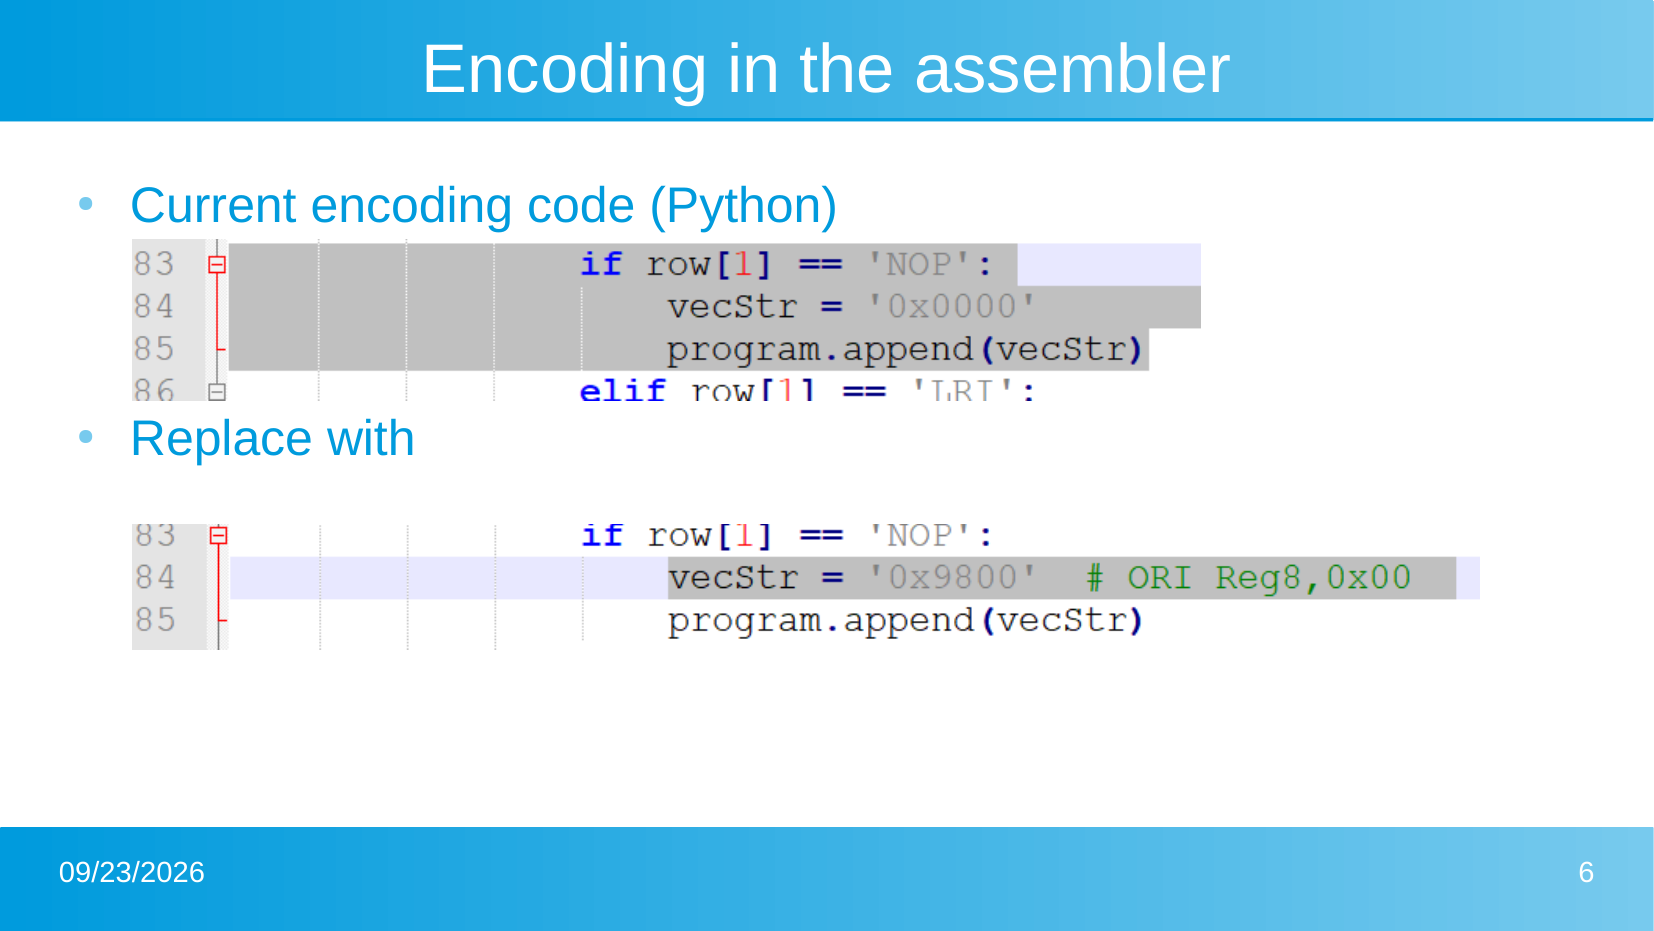

# Encoding in the assembler
Current encoding code (Python)
Replace with
6